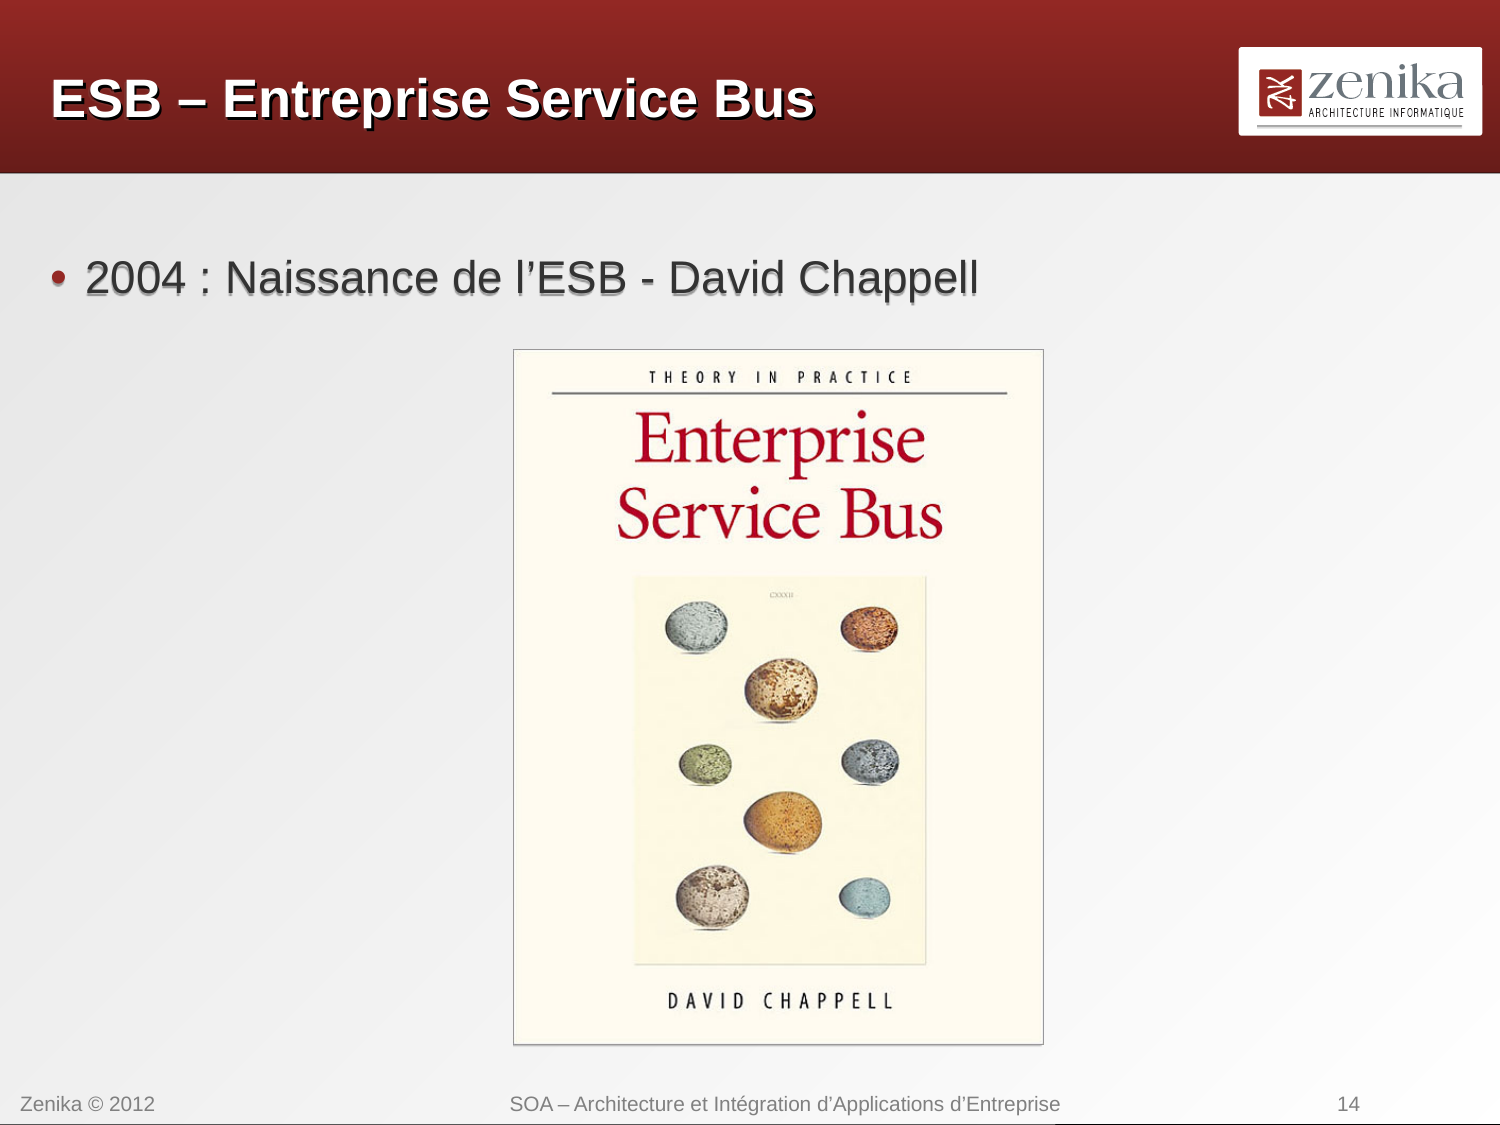

# ESB – Entreprise Service Bus
2004 : Naissance de l’ESB - David Chappell